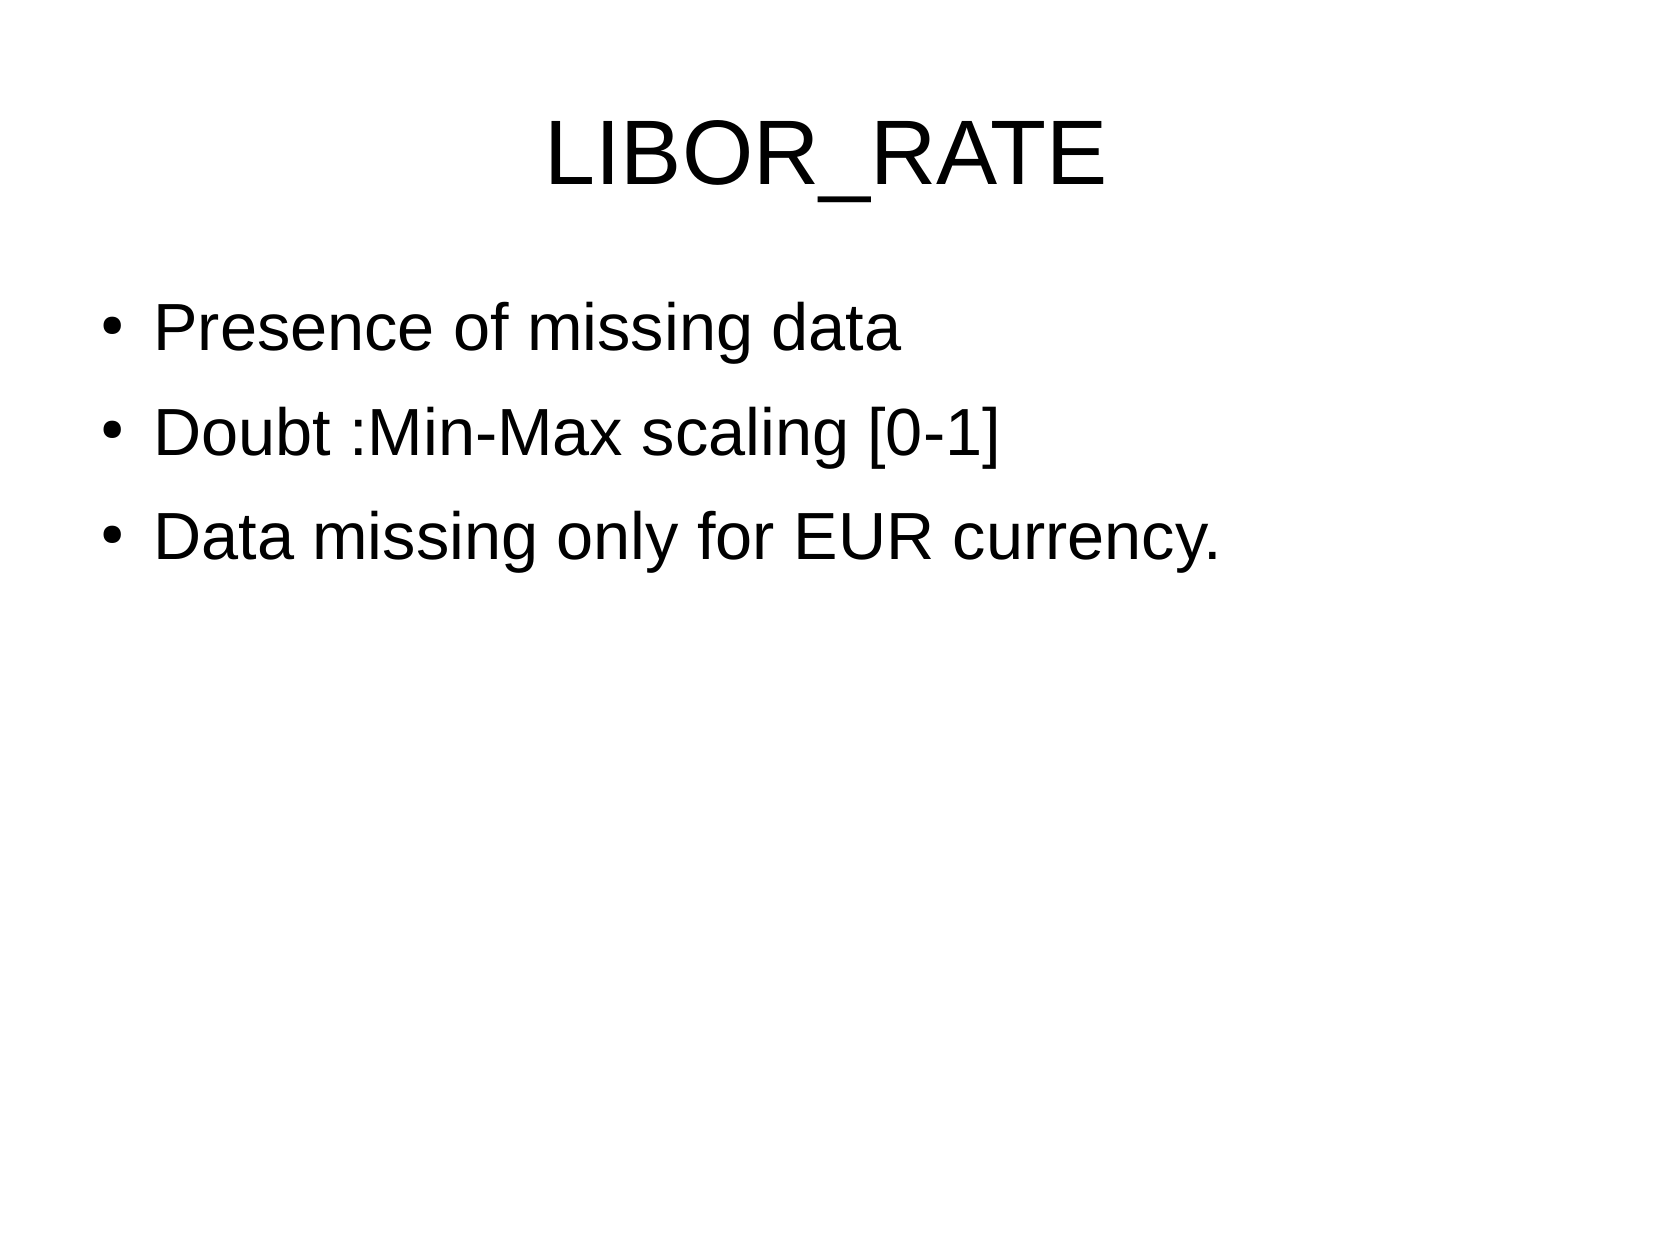

# LIBOR_RATE
Presence of missing data
Doubt :Min-Max scaling [0-1]
Data missing only for EUR currency.